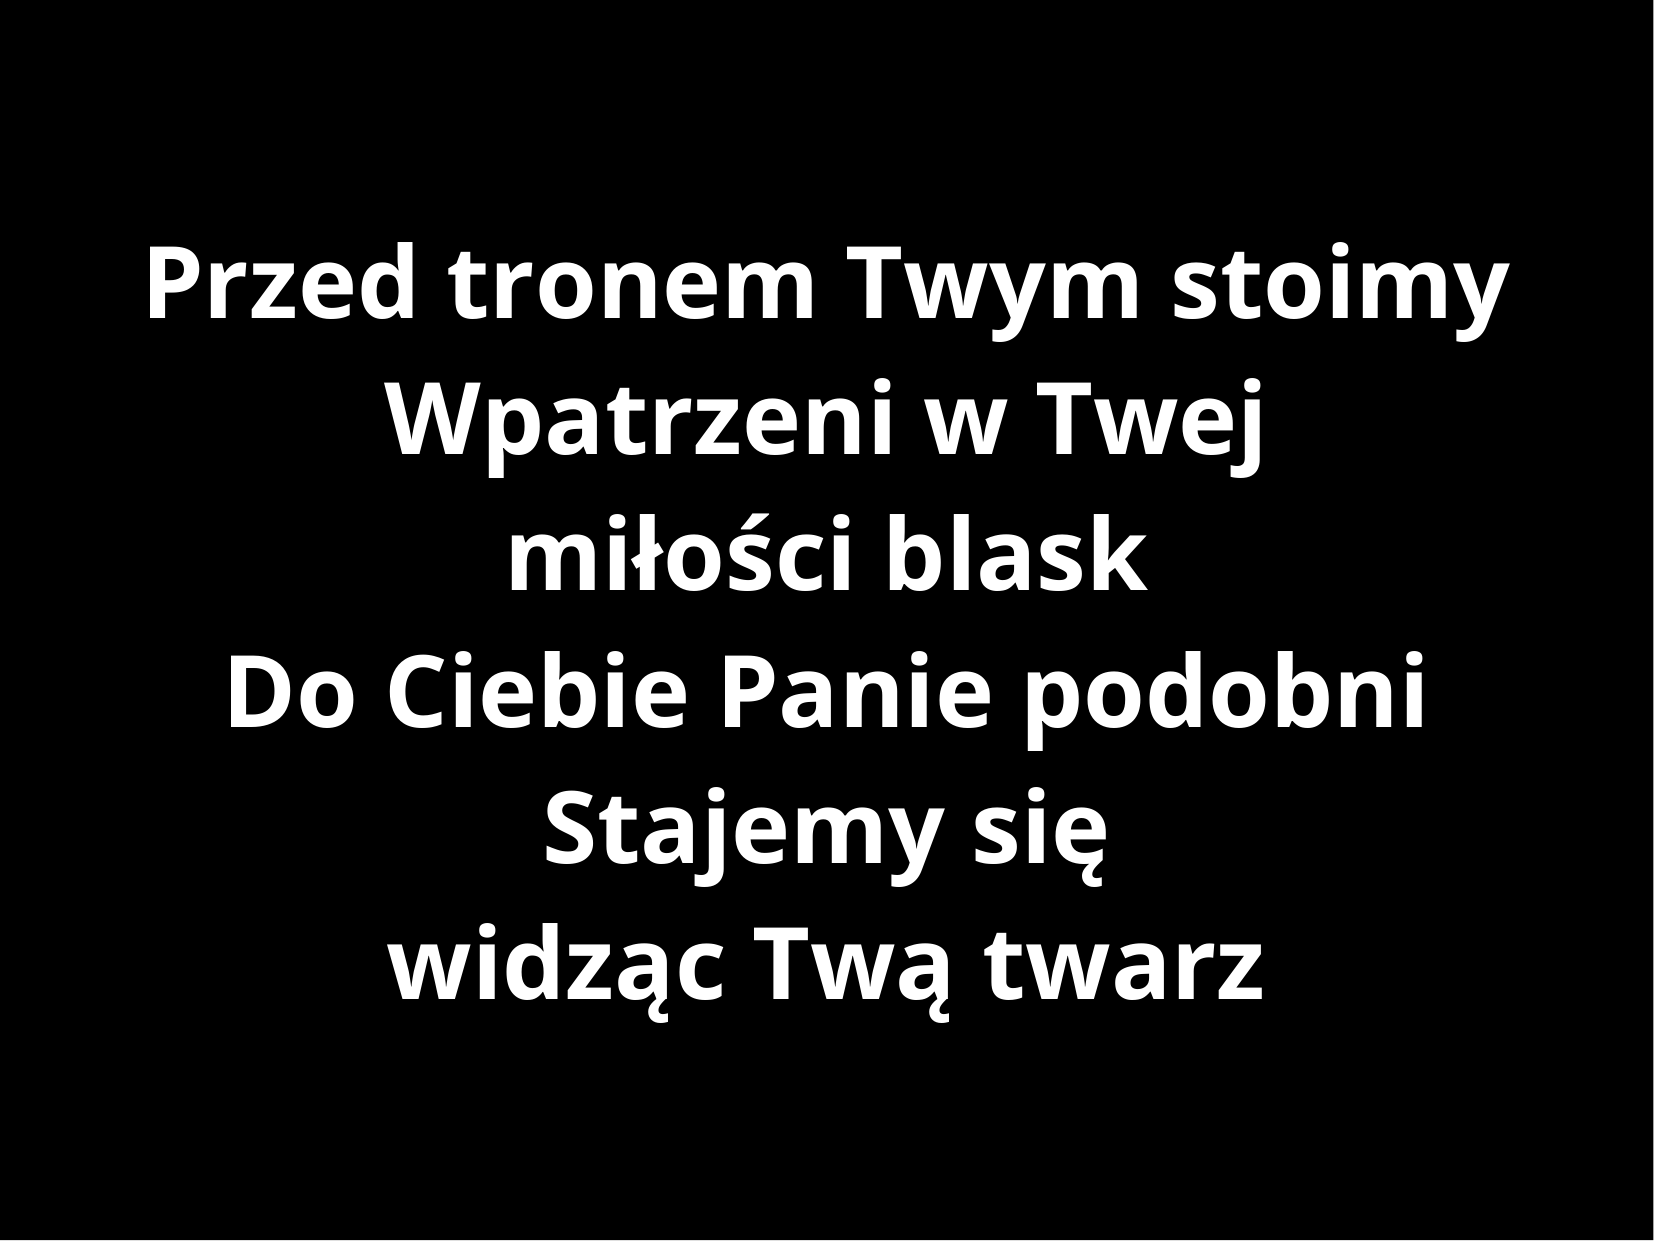

# Przed tronem Twym stoimy Wpatrzeni w Twej miłości blask Do Ciebie Panie podobni Stajemy się widząc Twą twarz